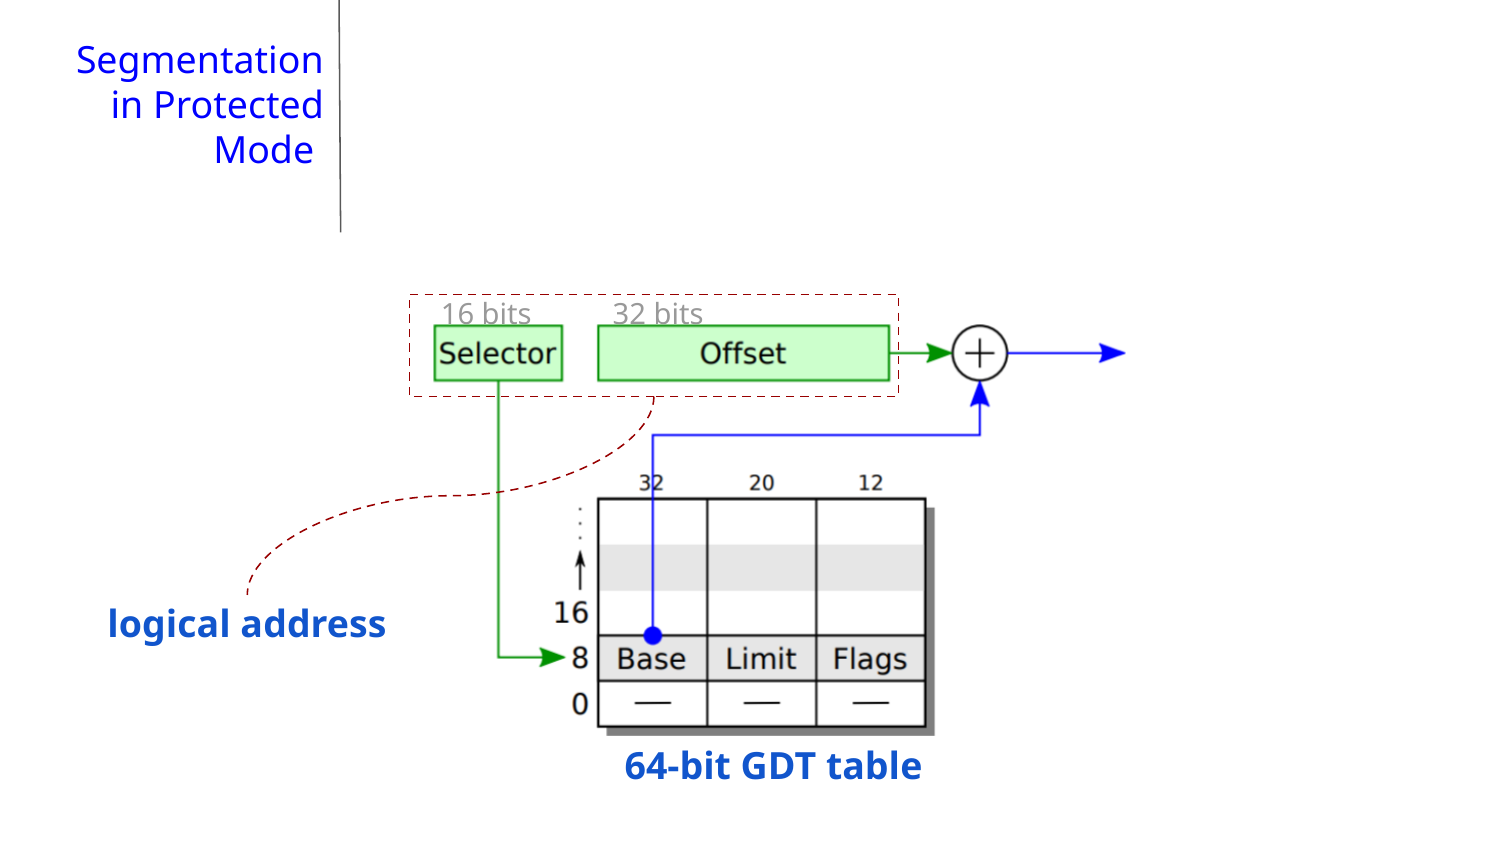

Segmentation
in Protected Mode
16 bits
32 bits
logical address
64-bit GDT table